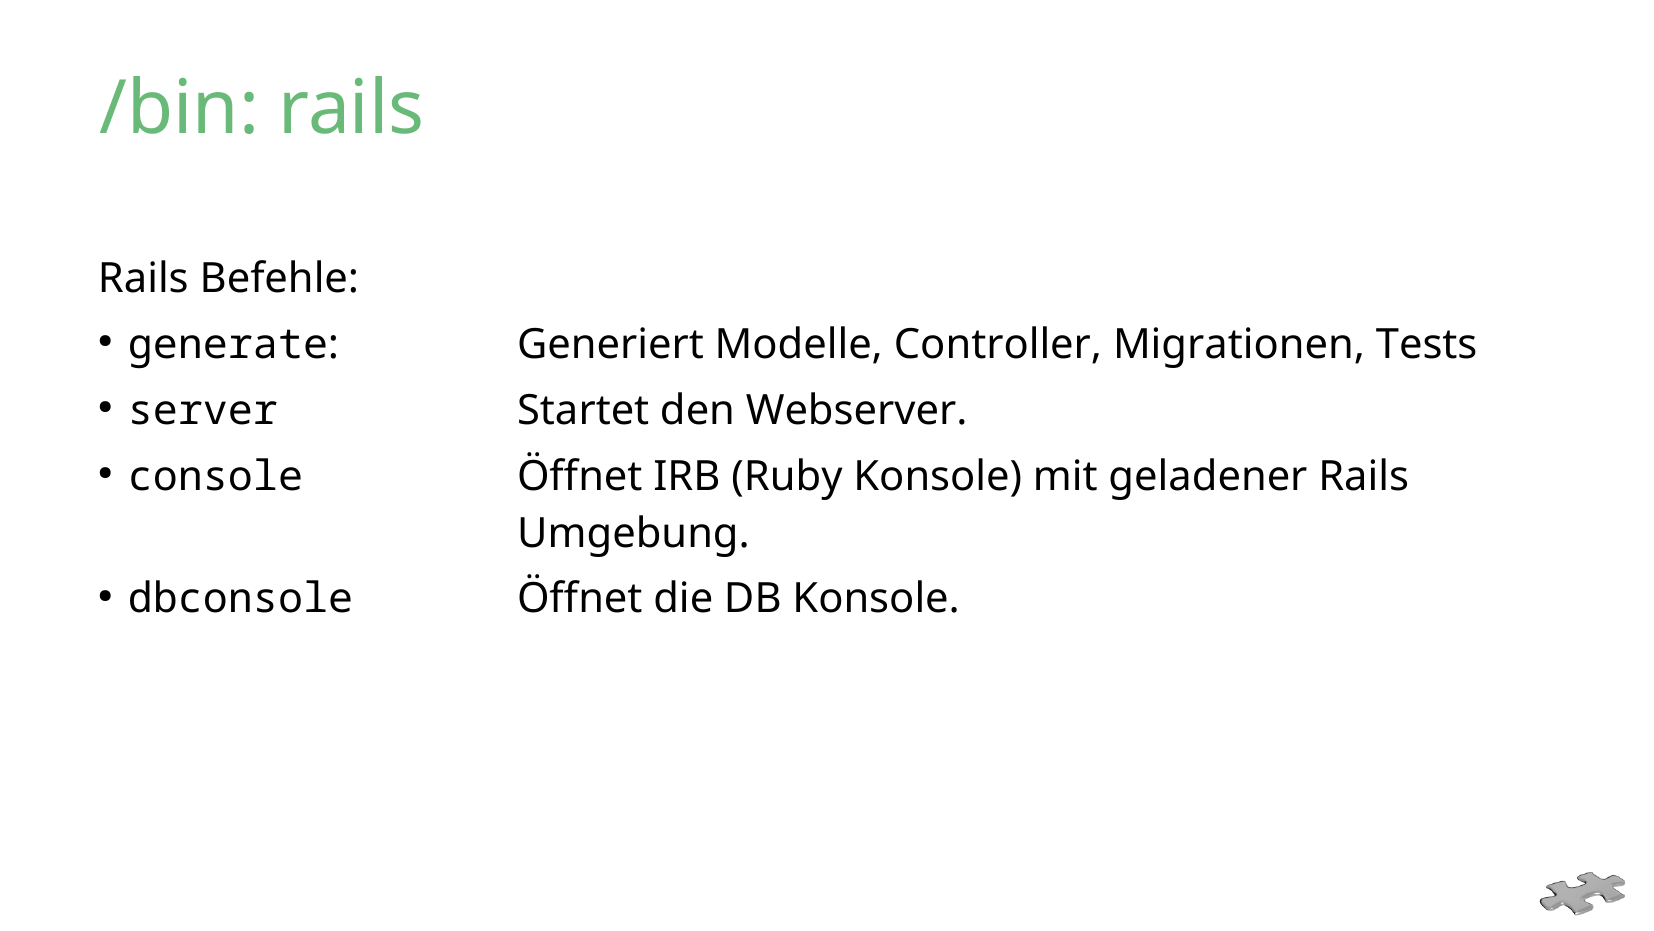

# /bin: rails
Rails Befehle:
generate:	Generiert Modelle, Controller, Migrationen, Tests
server	Startet den Webserver.
console	Öffnet IRB (Ruby Konsole) mit geladener Rails Umgebung.
dbconsole 	Öffnet die DB Konsole.